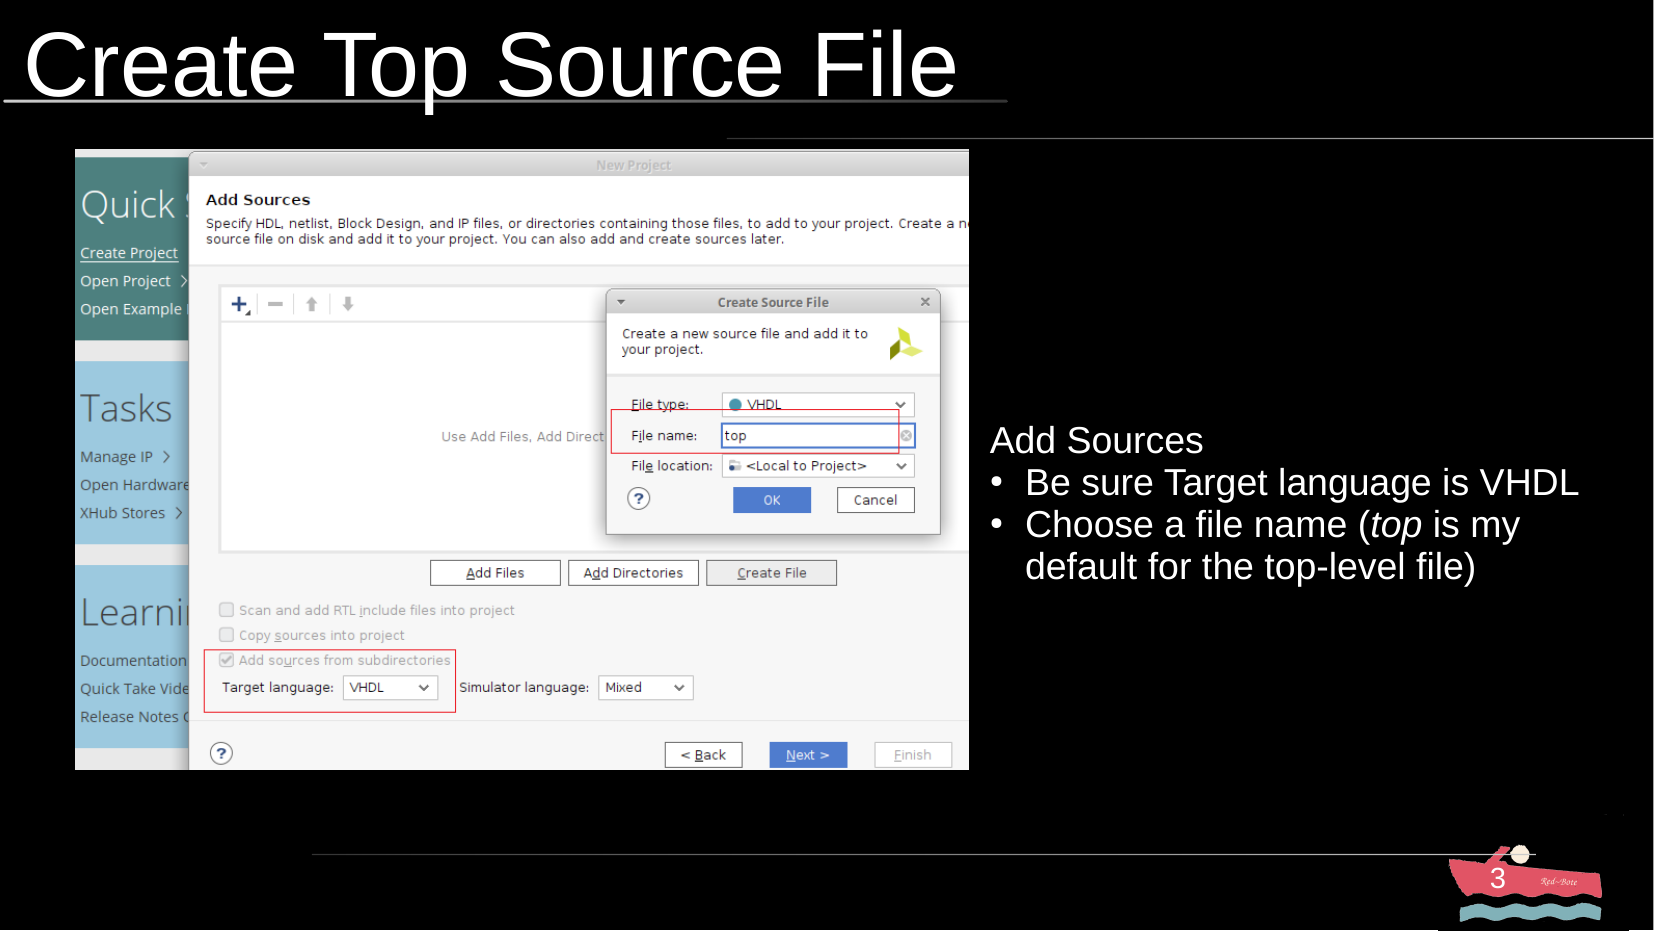

# Create Top Source File
Add Sources
Be sure Target language is VHDL
Choose a file name (top is my default for the top-level file)
3